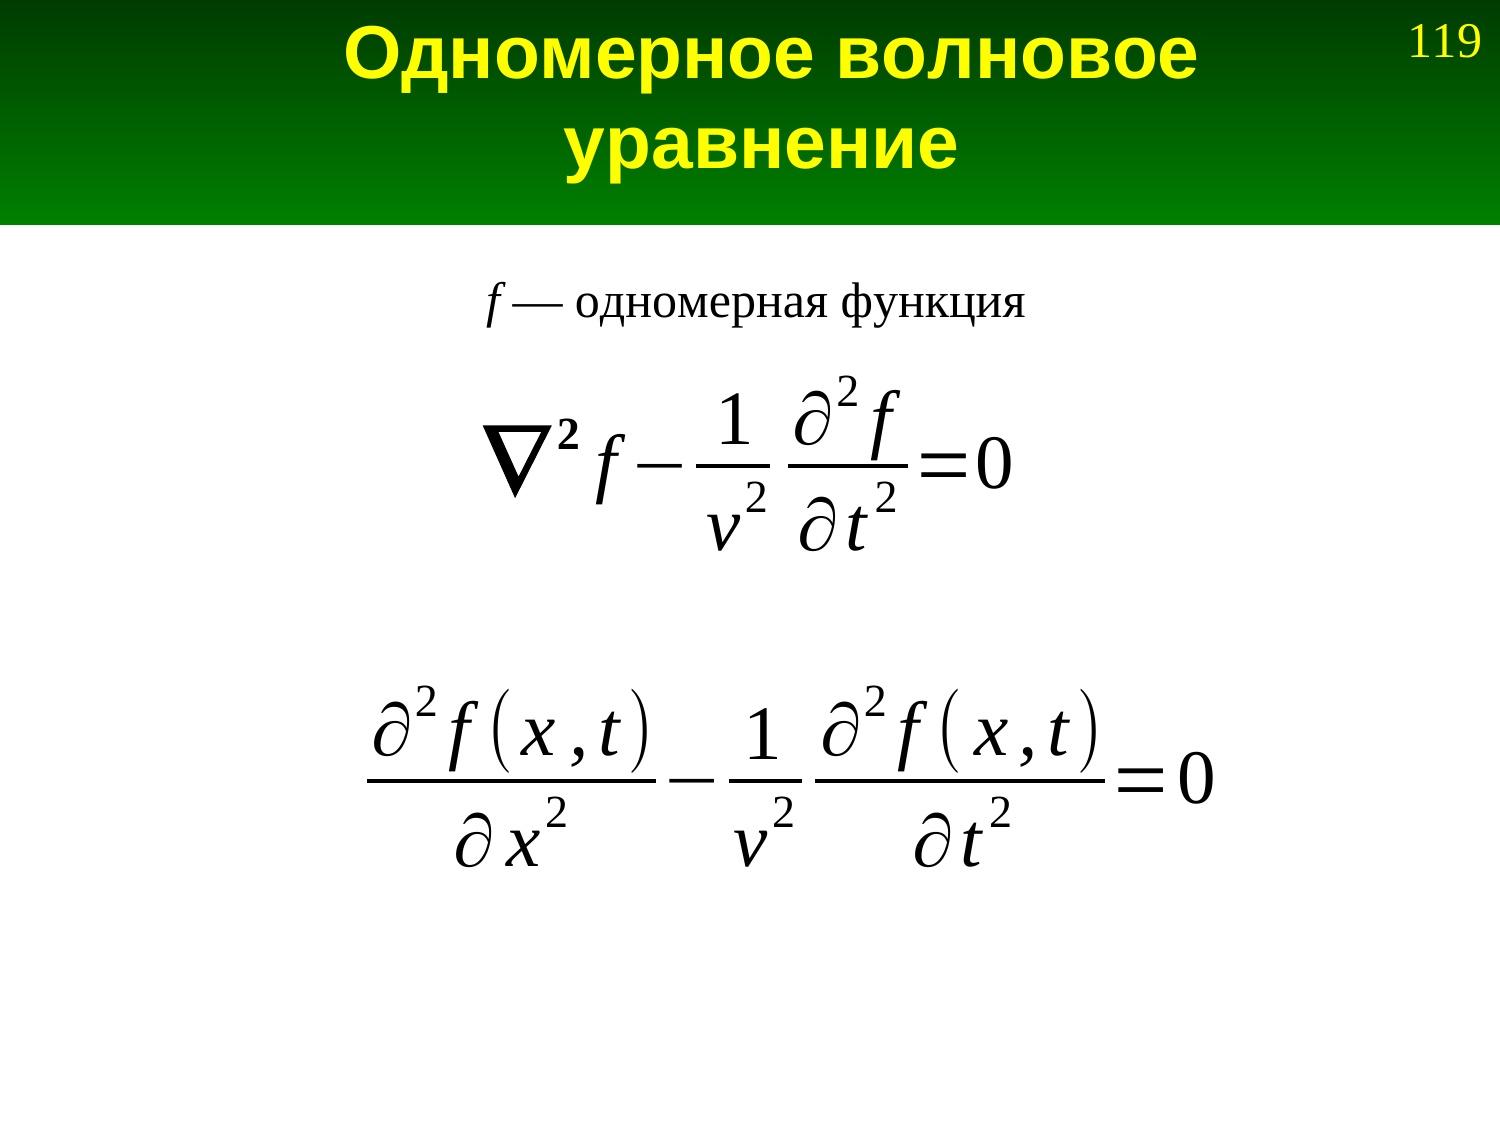

# Одномерное волновое уравнение
f — одномерная функция